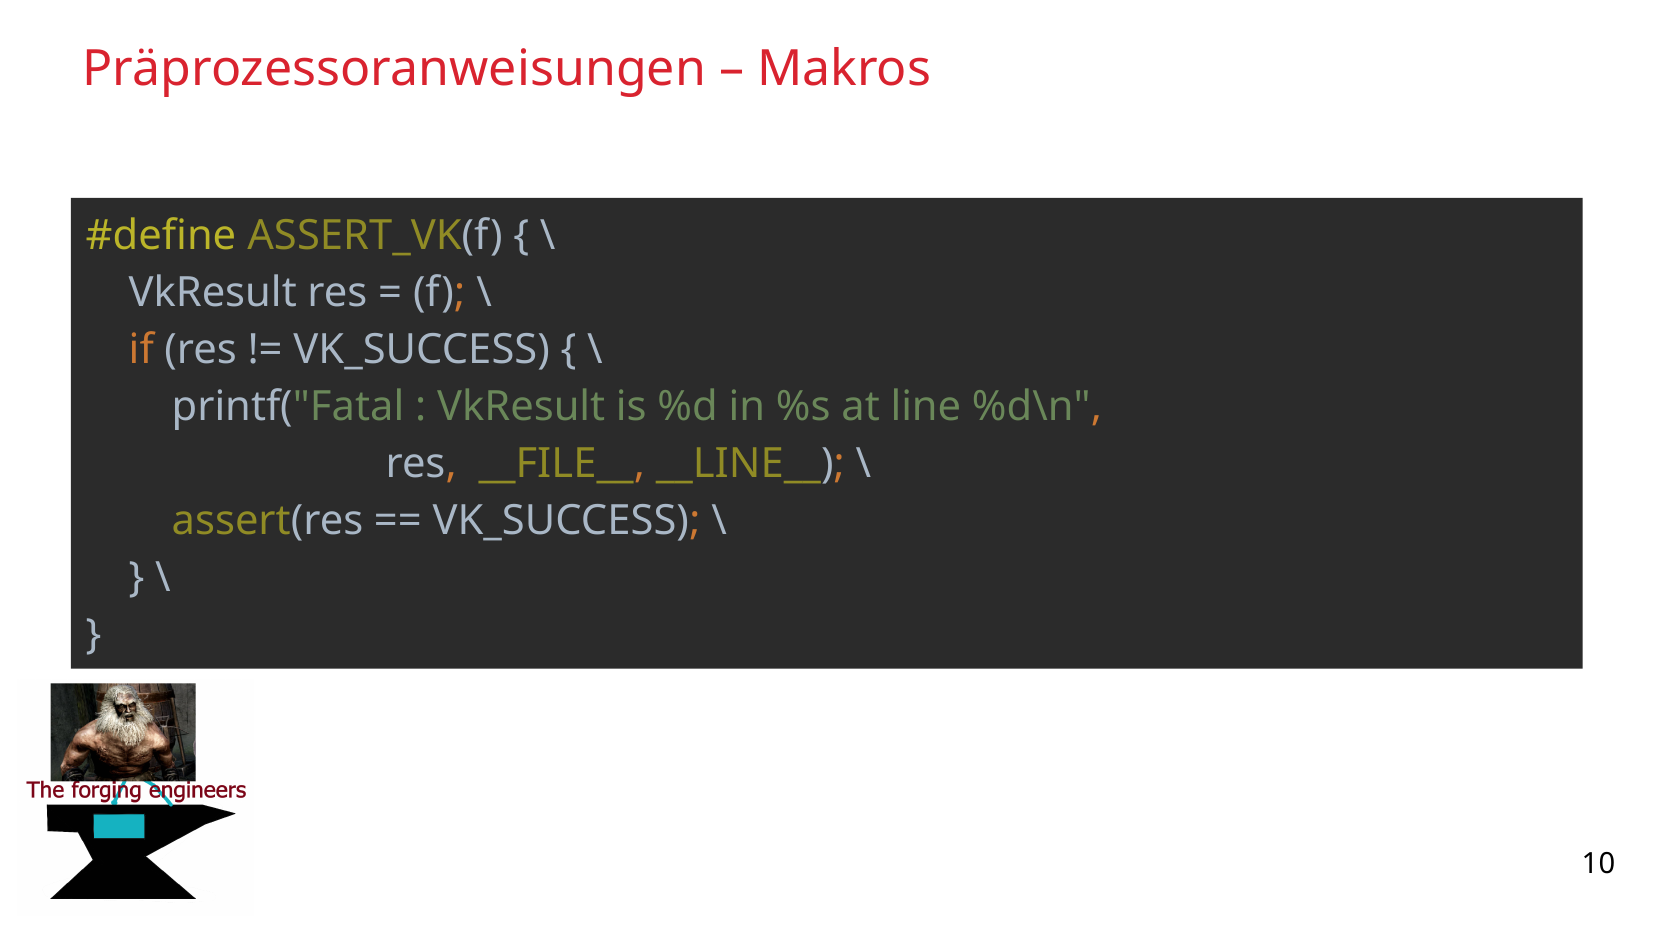

# Präprozessoranweisungen – Makros
#define ASSERT_VK(f) { \
 VkResult res = (f); \
 if (res != VK_SUCCESS) { \
 printf("Fatal : VkResult is %d in %s at line %d\n",
				res, __FILE__, __LINE__); \
 assert(res == VK_SUCCESS); \
 } \
}